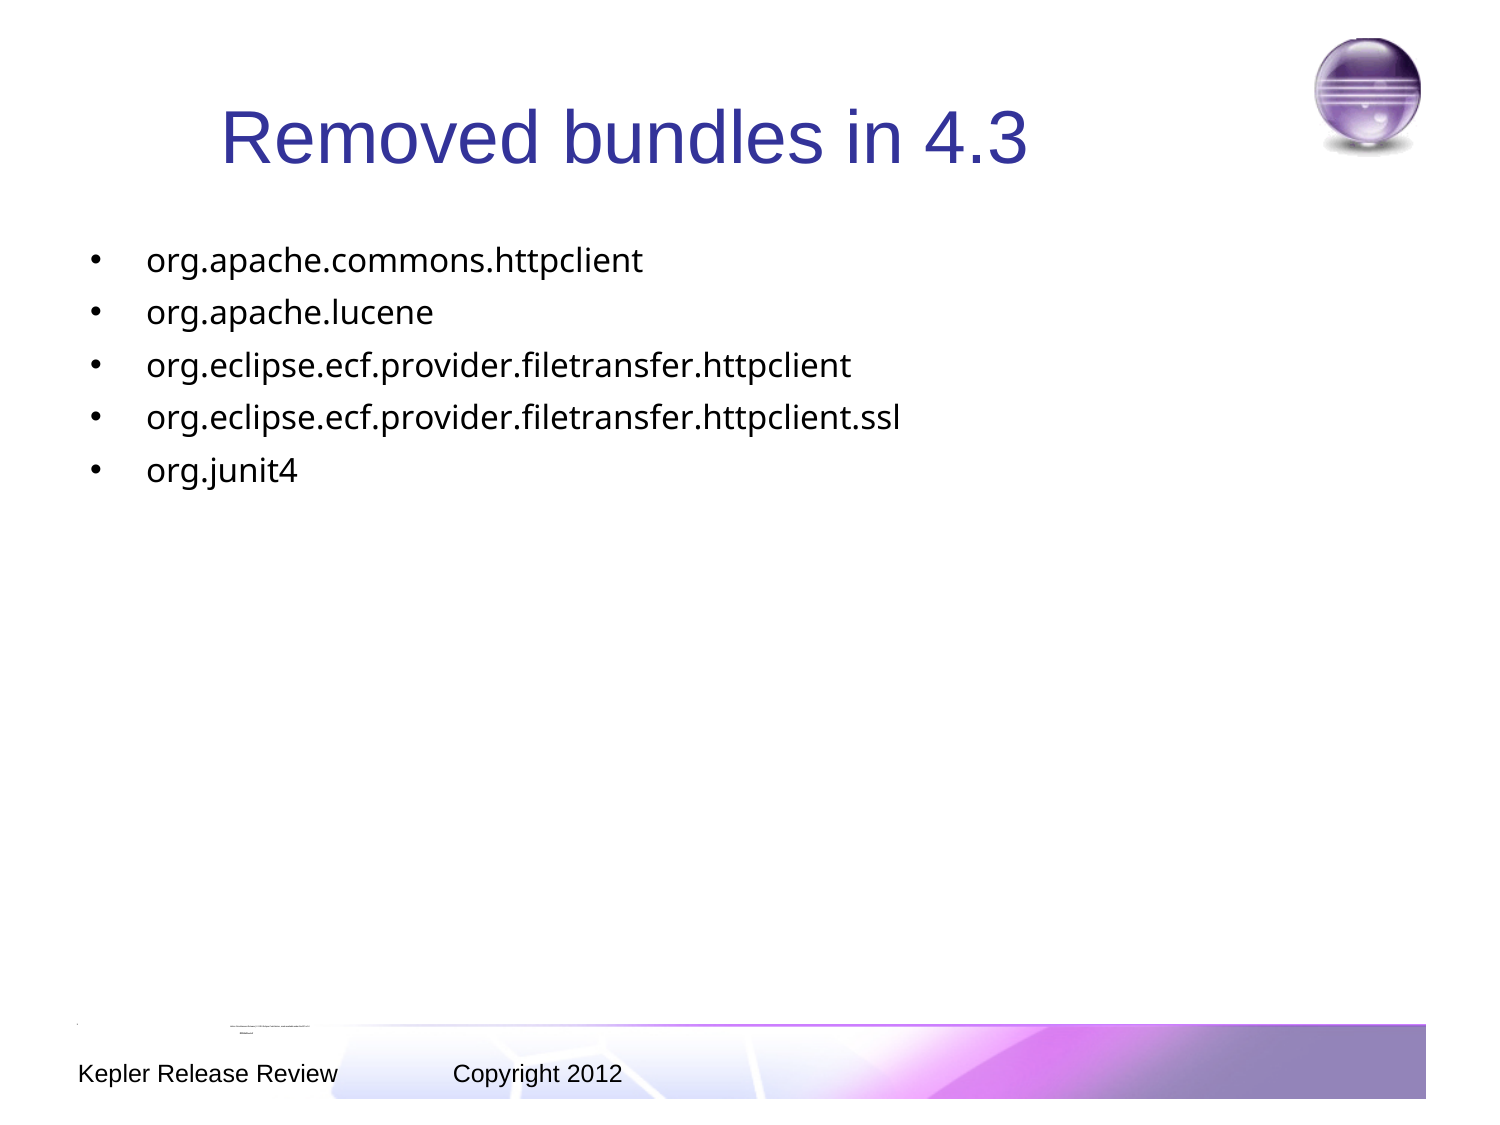

# Removed bundles in 4.3
org.apache.commons.httpclient
org.apache.lucene
org.eclipse.ecf.provider.filetransfer.httpclient
org.eclipse.ecf.provider.filetransfer.httpclient.ssl
org.junit4
9
Copyright 2012